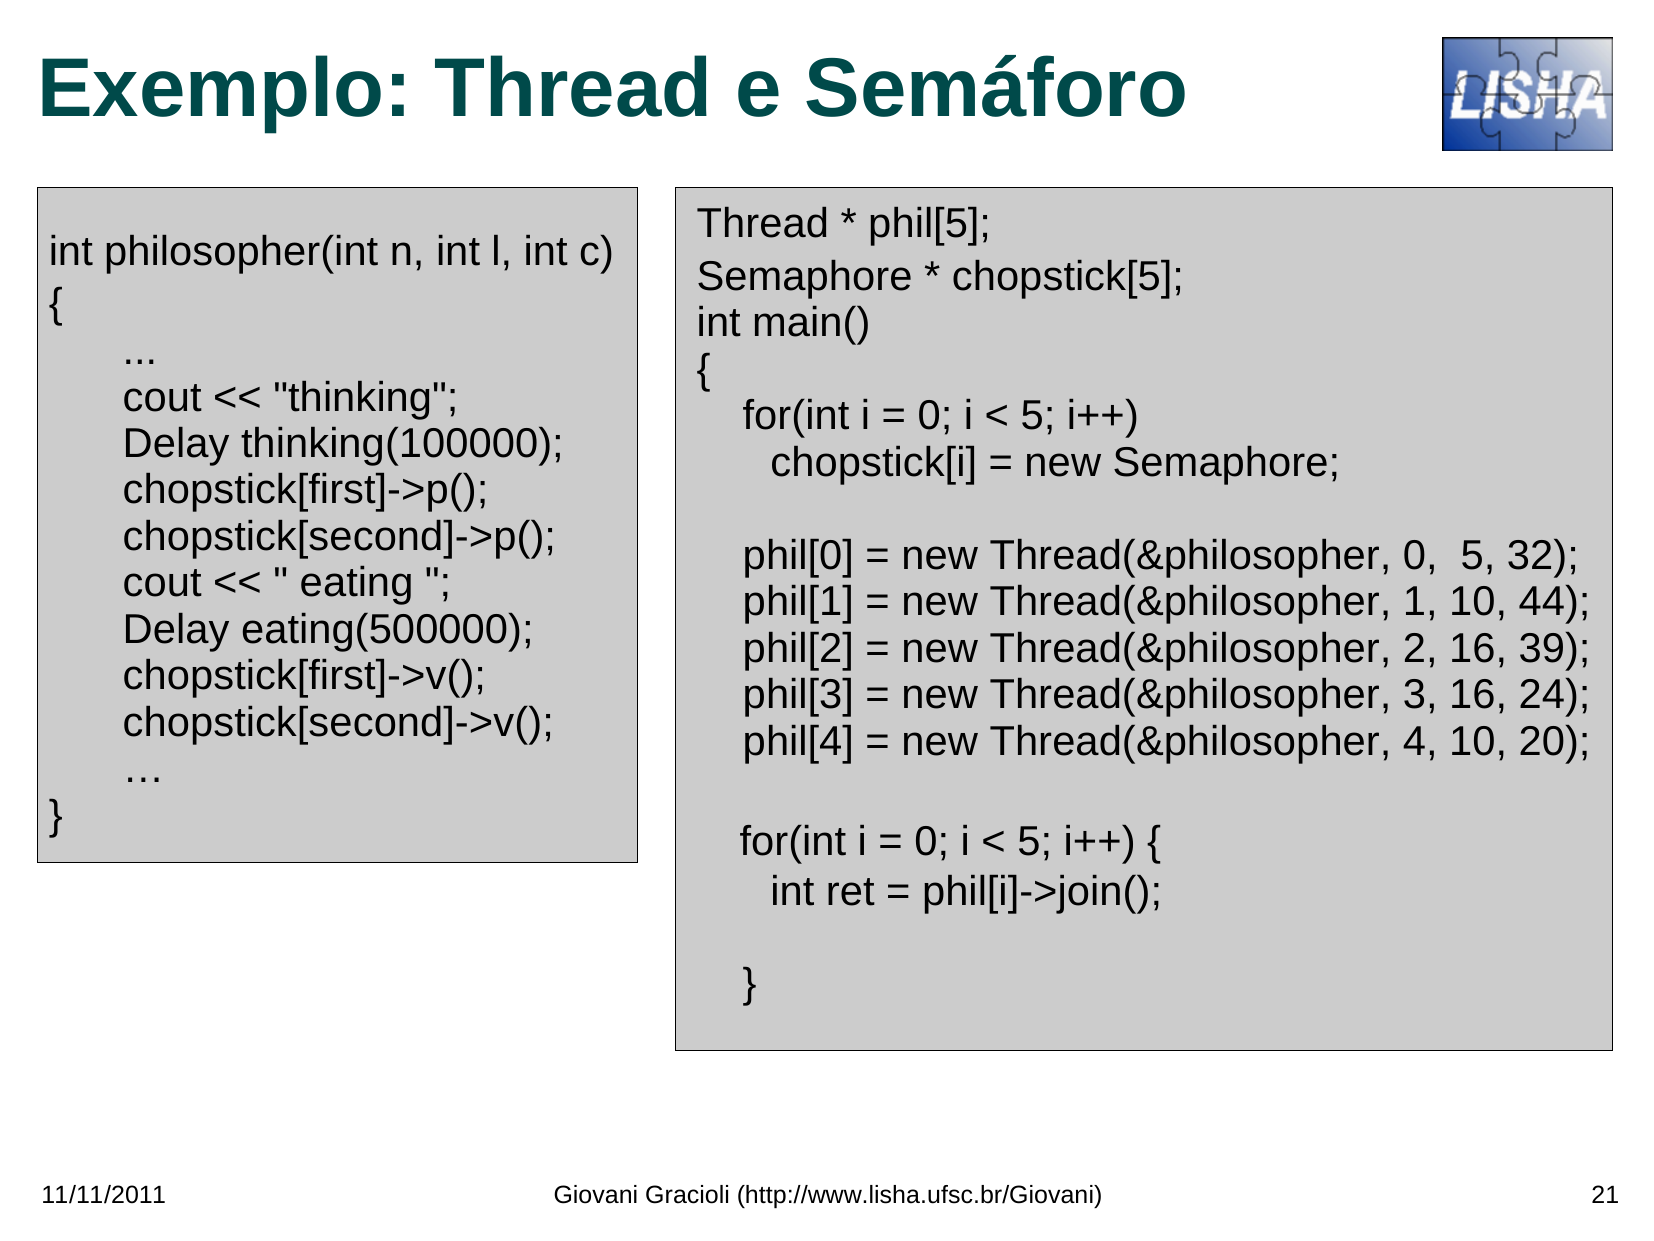

# Exemplo: Thread e Semáforo
﻿int philosopher(int n, int l, int c)
{
	...
 	cout << "thinking";
	Delay thinking(100000);
	chopstick[first]->p();
	chopstick[second]->p();
	cout << " eating ";
	Delay eating(500000);
	chopstick[first]->v();
	chopstick[second]->v();
	…
}
﻿﻿﻿Thread * phil[5];
Semaphore * chopstick[5];
int main()
{
 for(int i = 0; i < 5; i++)
	chopstick[i] = new Semaphore;
 phil[0] = new Thread(&philosopher, 0, 5, 32);
 phil[1] = new Thread(&philosopher, 1, 10, 44);
 phil[2] = new Thread(&philosopher, 2, 16, 39);
 phil[3] = new Thread(&philosopher, 3, 16, 24);
 phil[4] = new Thread(&philosopher, 4, 10, 20);
﻿ for(int i = 0; i < 5; i++) {
	int ret = phil[i]->join();
 }